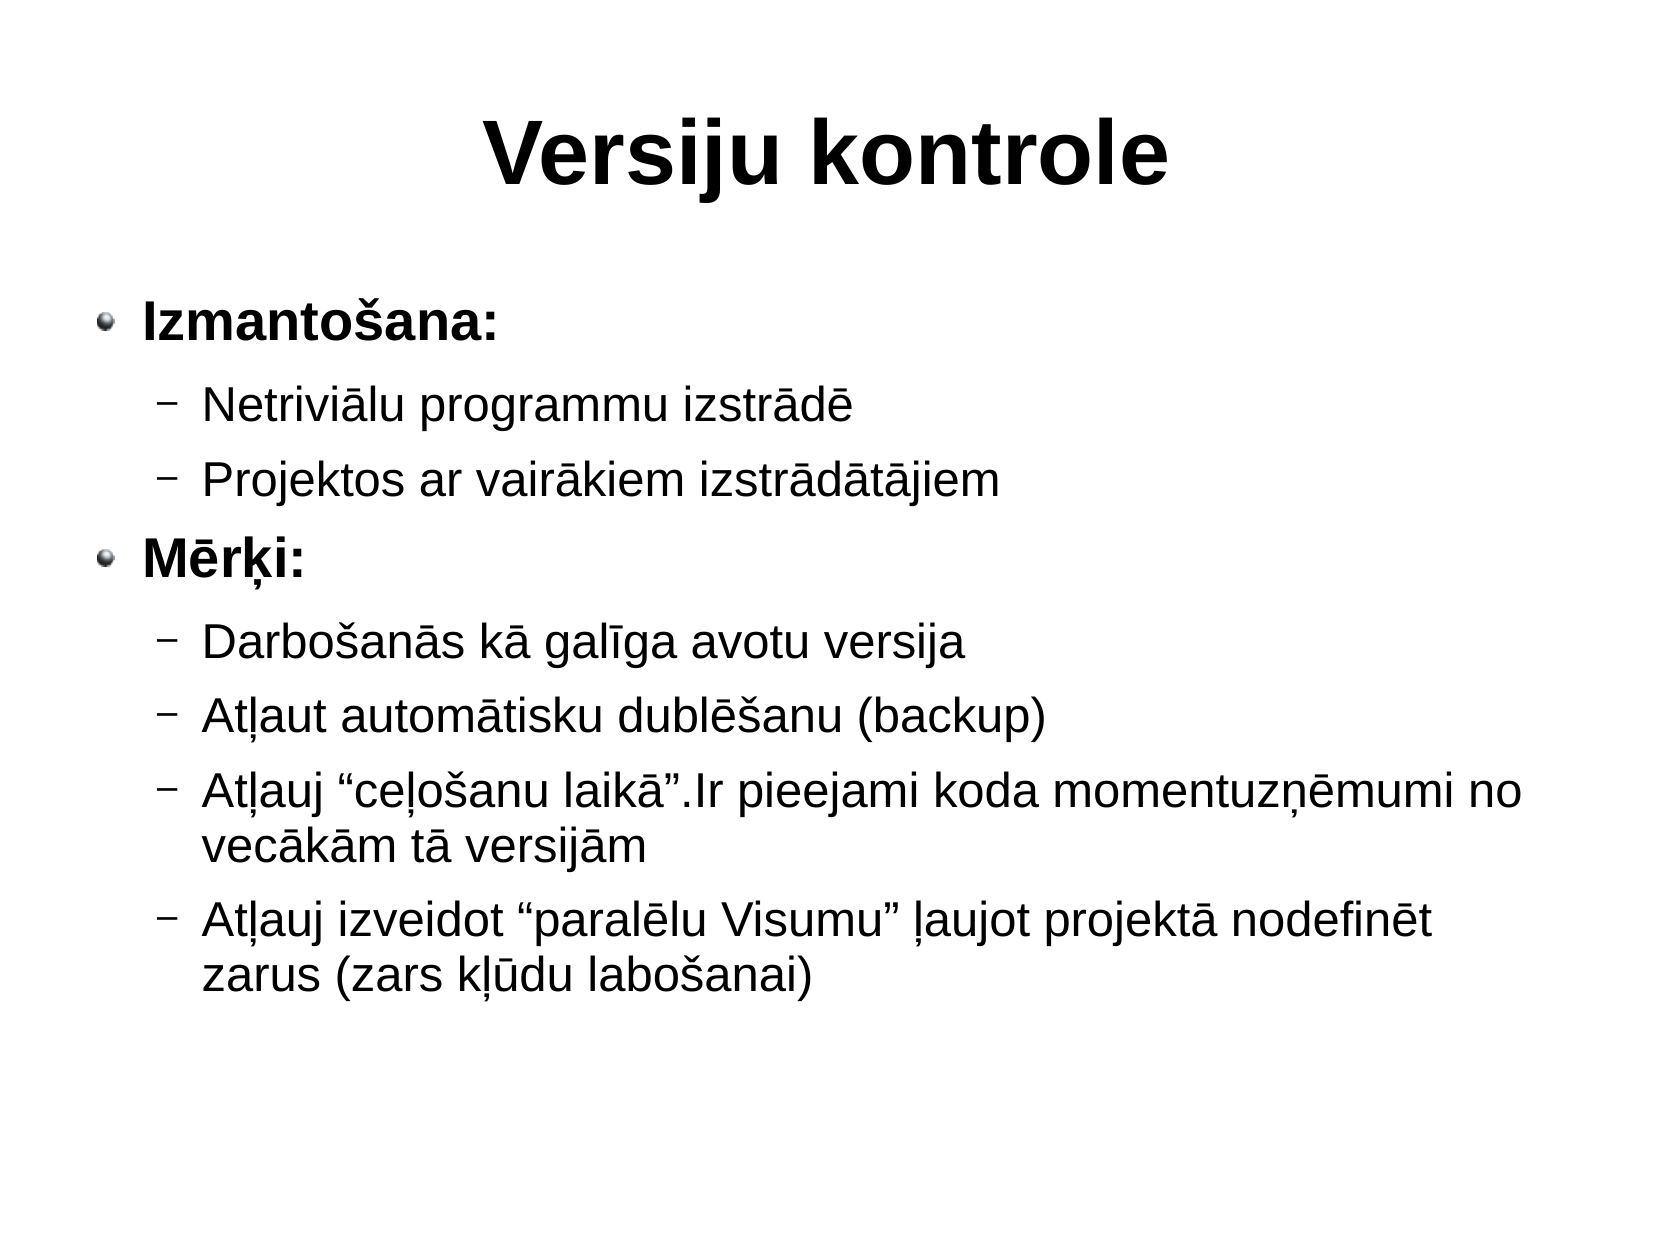

# Versiju kontrole
Izmantošana:
Netriviālu programmu izstrādē
Projektos ar vairākiem izstrādātājiem
Mērķi:
Darbošanās kā galīga avotu versija
Atļaut automātisku dublēšanu (backup)
Atļauj “ceļošanu laikā”.Ir pieejami koda momentuzņēmumi no vecākām tā versijām
Atļauj izveidot “paralēlu Visumu” ļaujot projektā nodefinēt zarus (zars kļūdu labošanai)